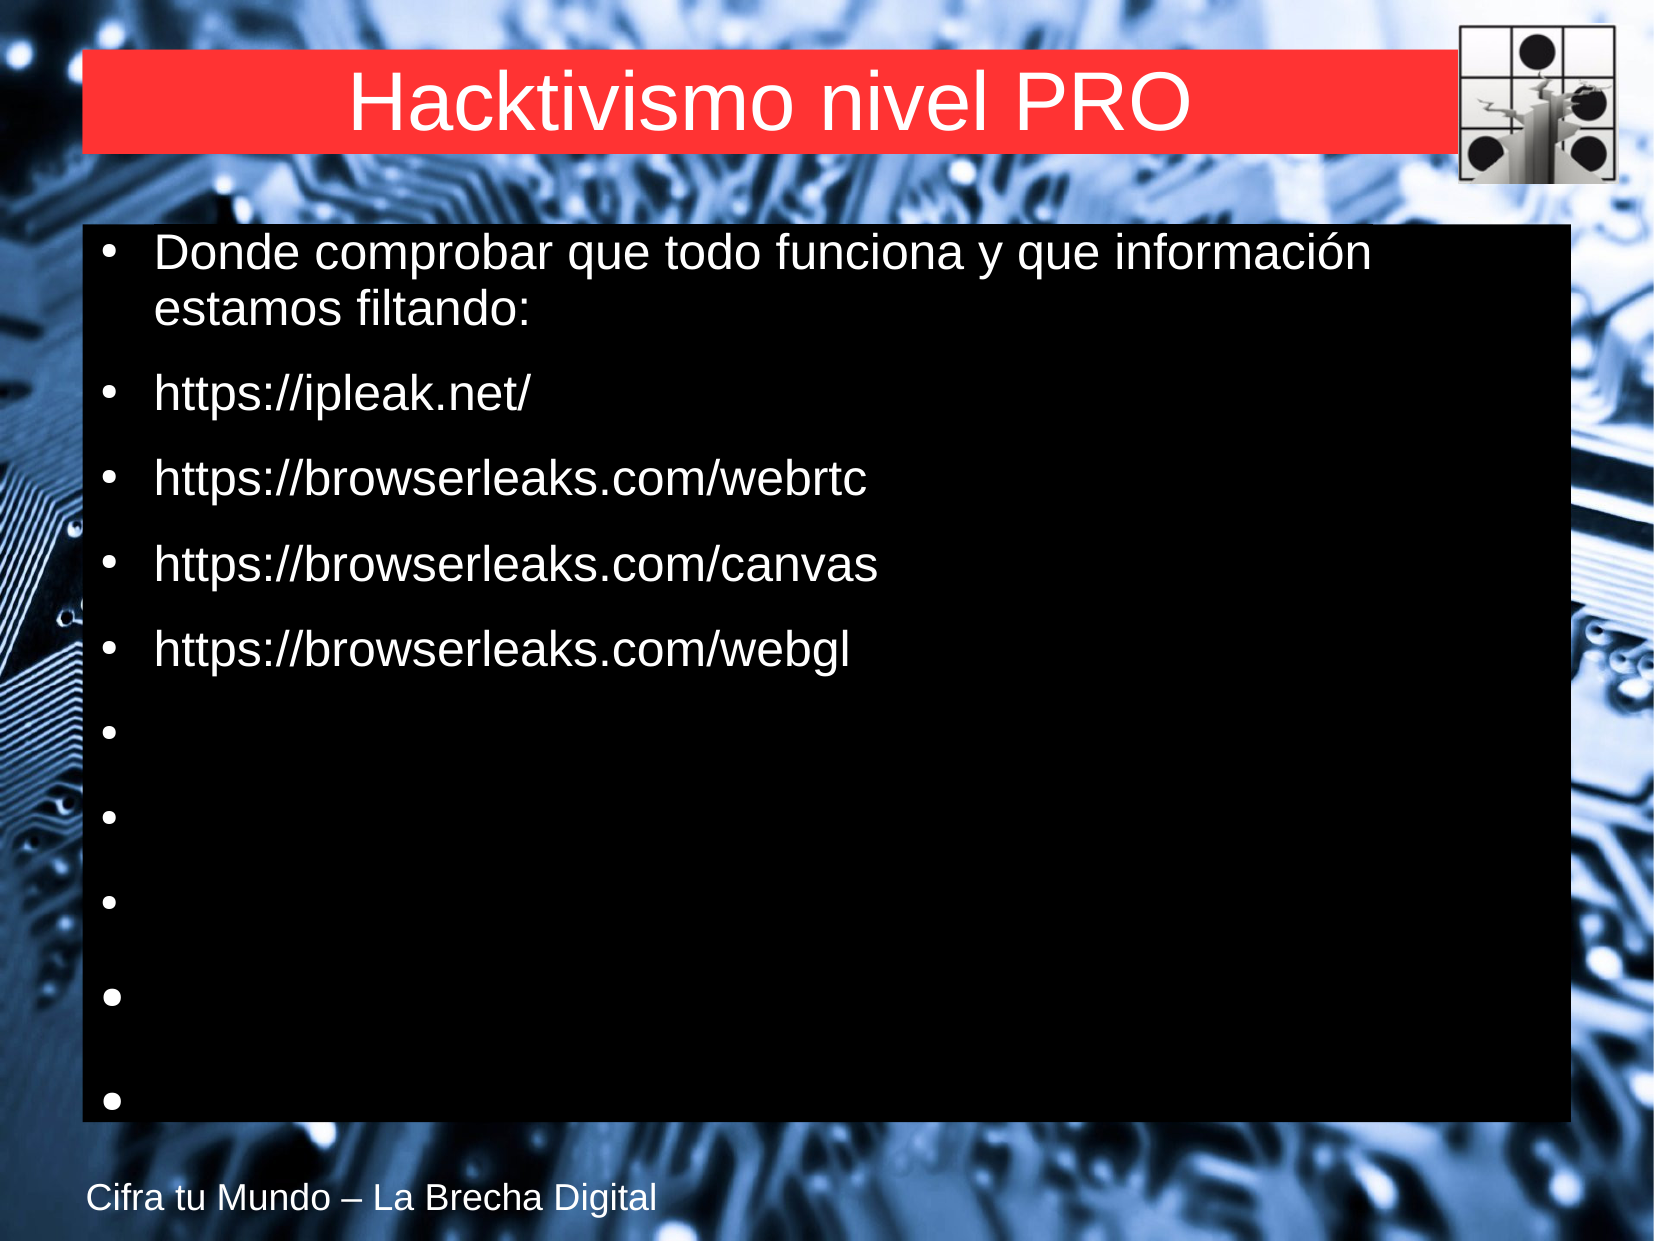

Tráfico de datos seguro con Tor y/o VPN
Hacktivismo nivel PRO
# Donde comprobar que todo funciona y que información estamos filtando:
https://ipleak.net/
https://browserleaks.com/webrtc
https://browserleaks.com/canvas
https://browserleaks.com/webgl
Cifra tu Mundo – La Brecha Digital